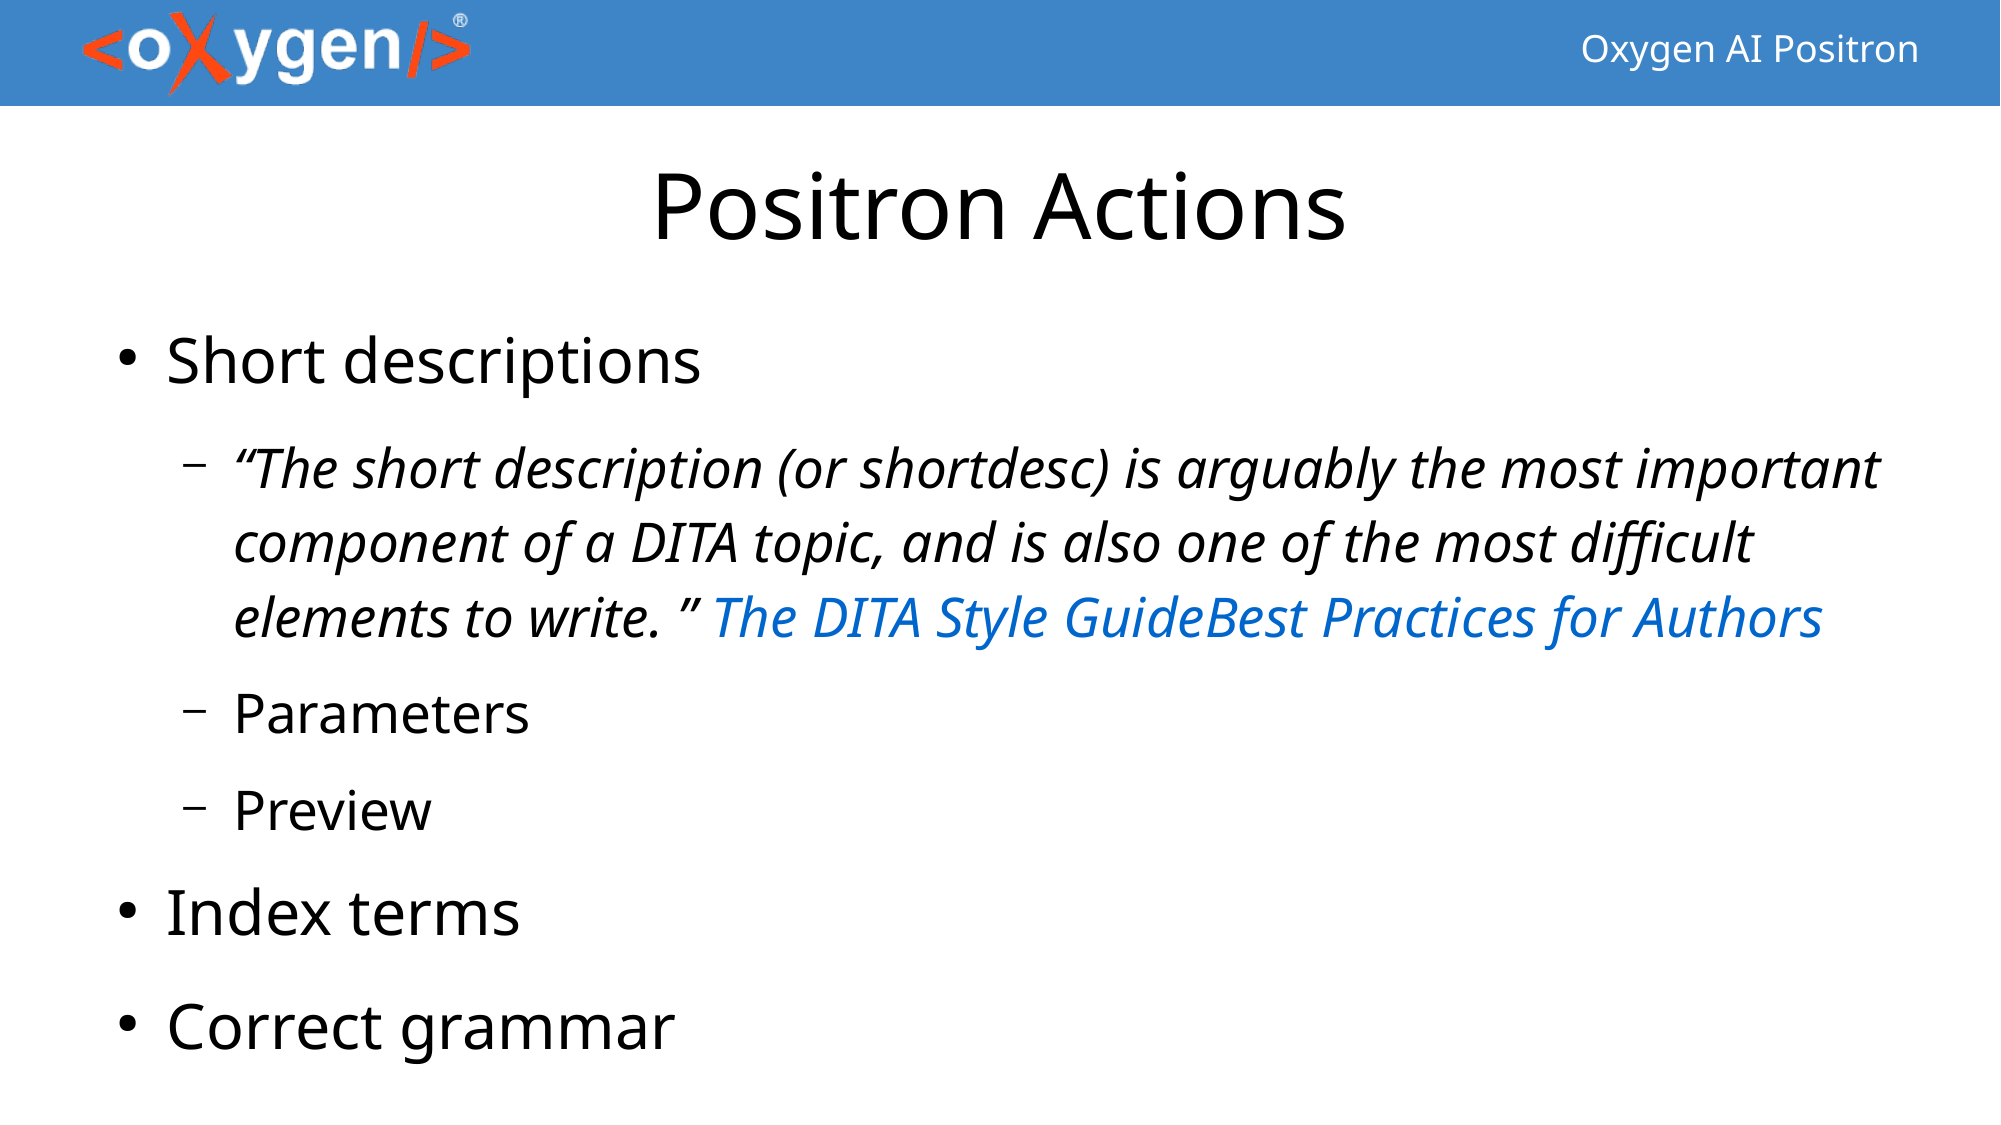

# Positron Actions
Short descriptions
“The short description (or shortdesc) is arguably the most important component of a DITA topic, and is also one of the most difficult elements to write. ” The DITA Style GuideBest Practices for Authors
Parameters
Preview
Index terms
Correct grammar